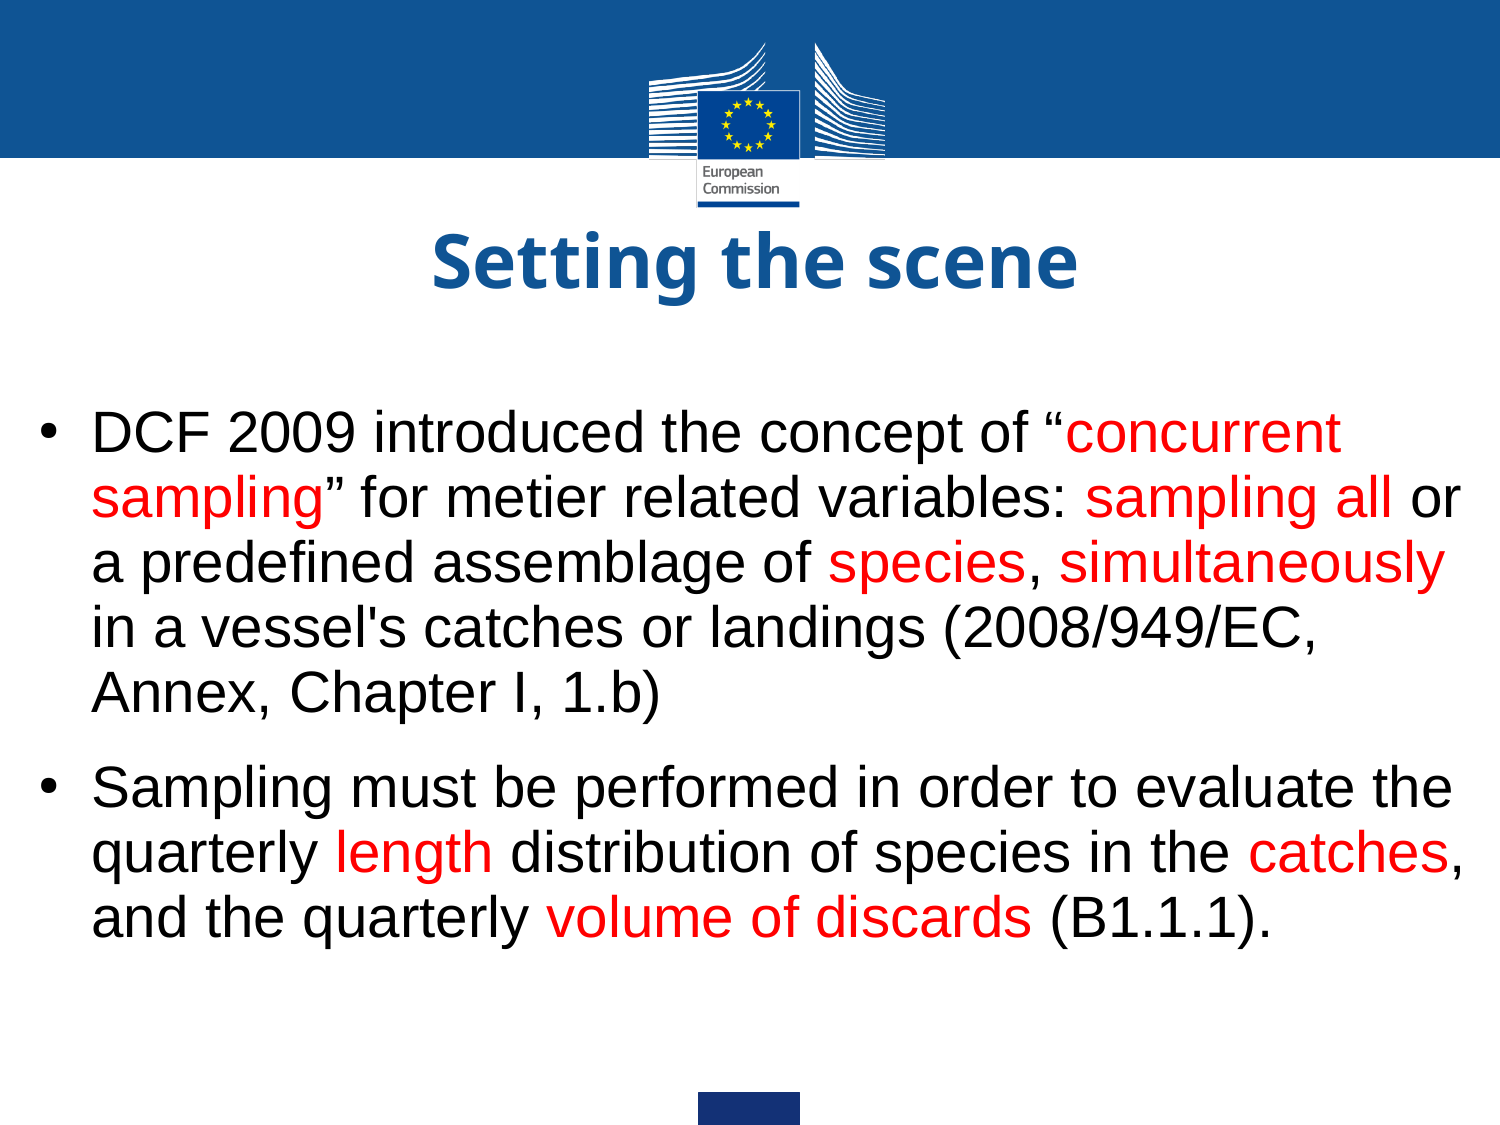

Setting the scene
#
DCF 2009 introduced the concept of “concurrent sampling” for metier related variables: sampling all or a predefined assemblage of species, simultaneously in a vessel's catches or landings (2008/949/EC, Annex, Chapter I, 1.b)
Sampling must be performed in order to evaluate the quarterly length distribution of species in the catches, and the quarterly volume of discards (B1.1.1).